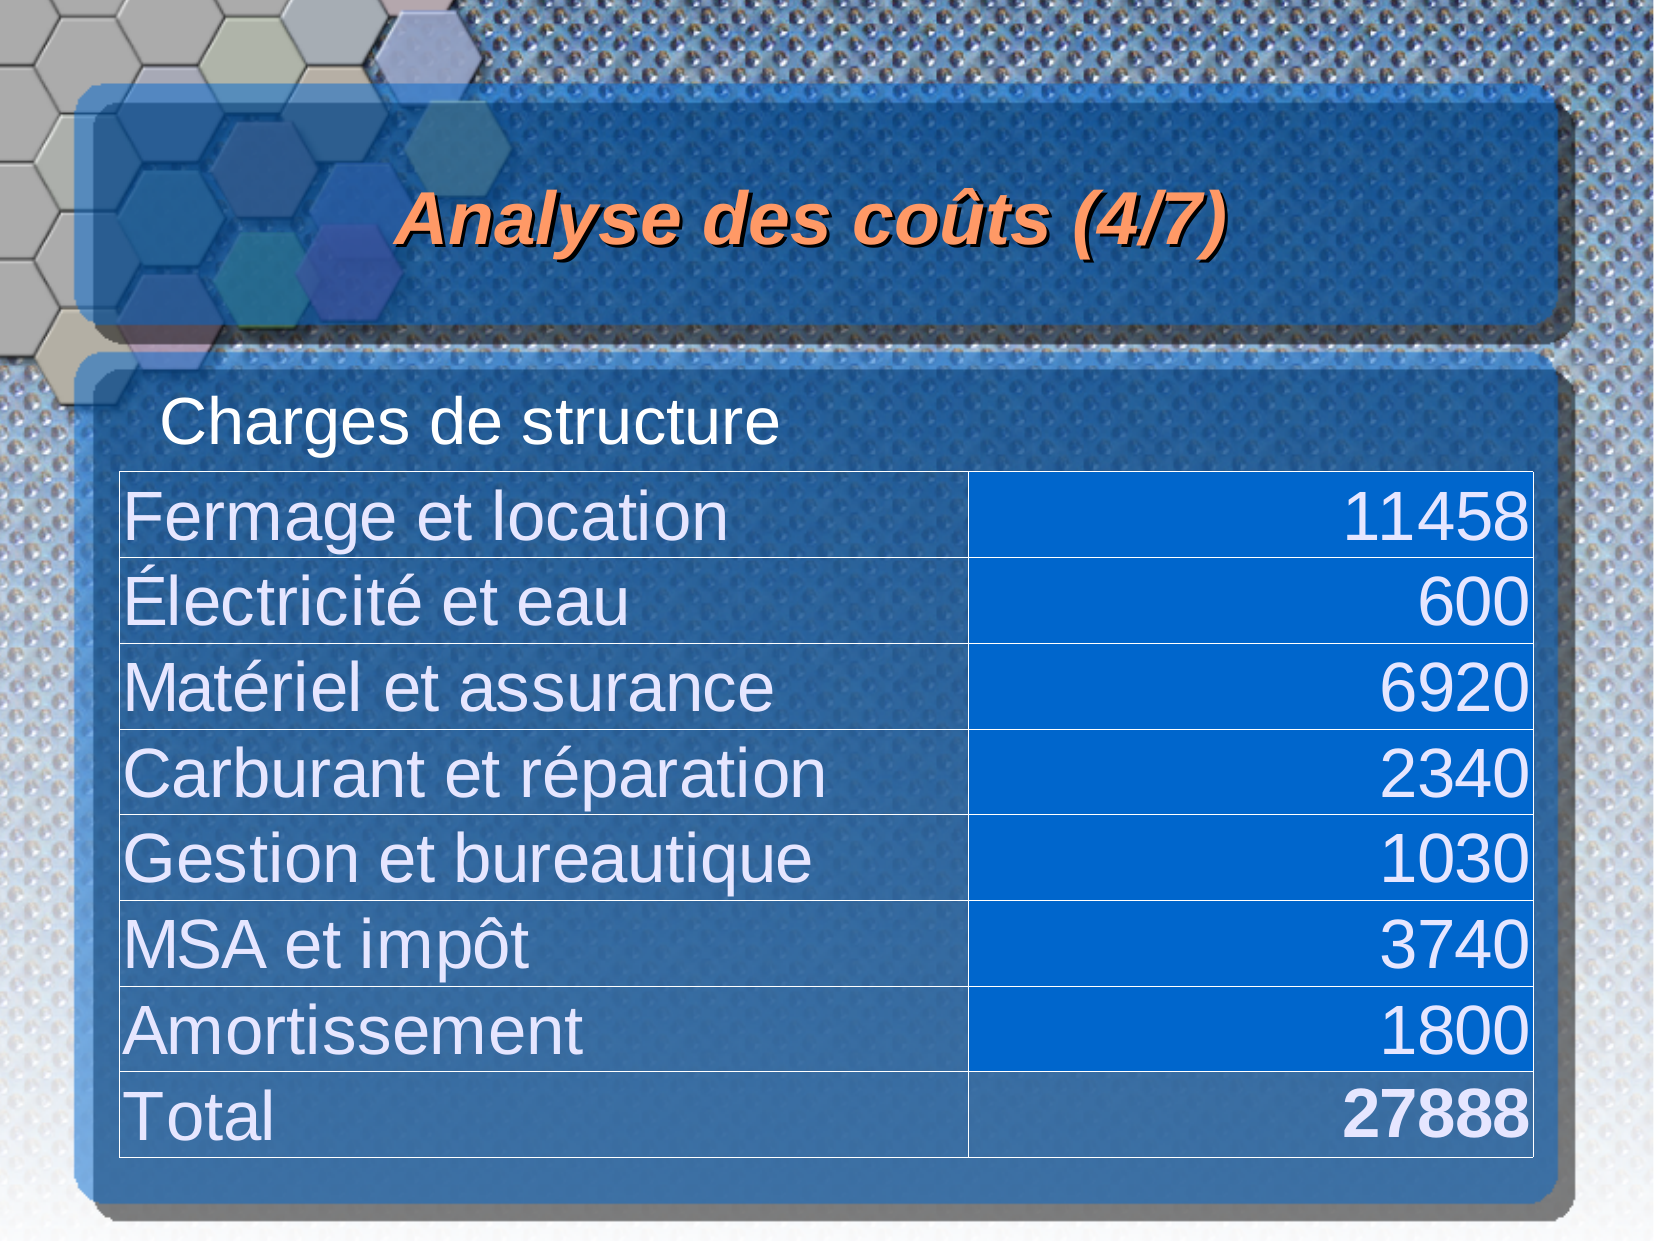

# Analyse des coûts (4/7)
Charges de structure